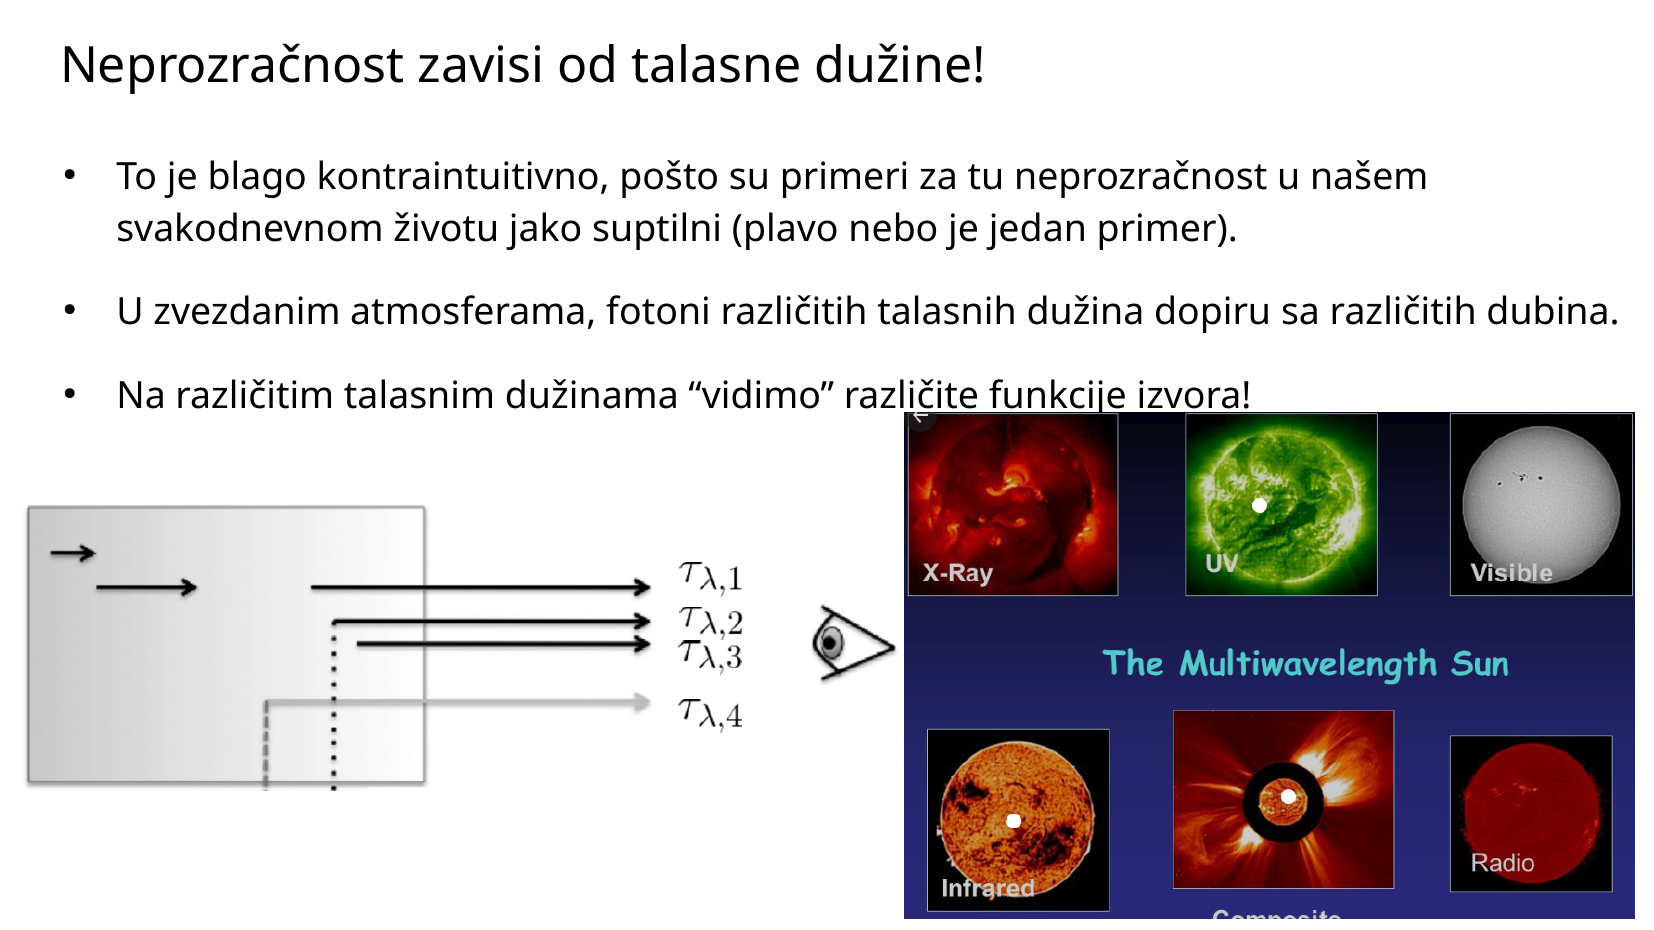

# Neprozračnost zavisi od talasne dužine!
To je blago kontraintuitivno, pošto su primeri za tu neprozračnost u našem svakodnevnom životu jako suptilni (plavo nebo je jedan primer).
U zvezdanim atmosferama, fotoni različitih talasnih dužina dopiru sa različitih dubina.
Na različitim talasnim dužinama “vidimo” različite funkcije izvora!